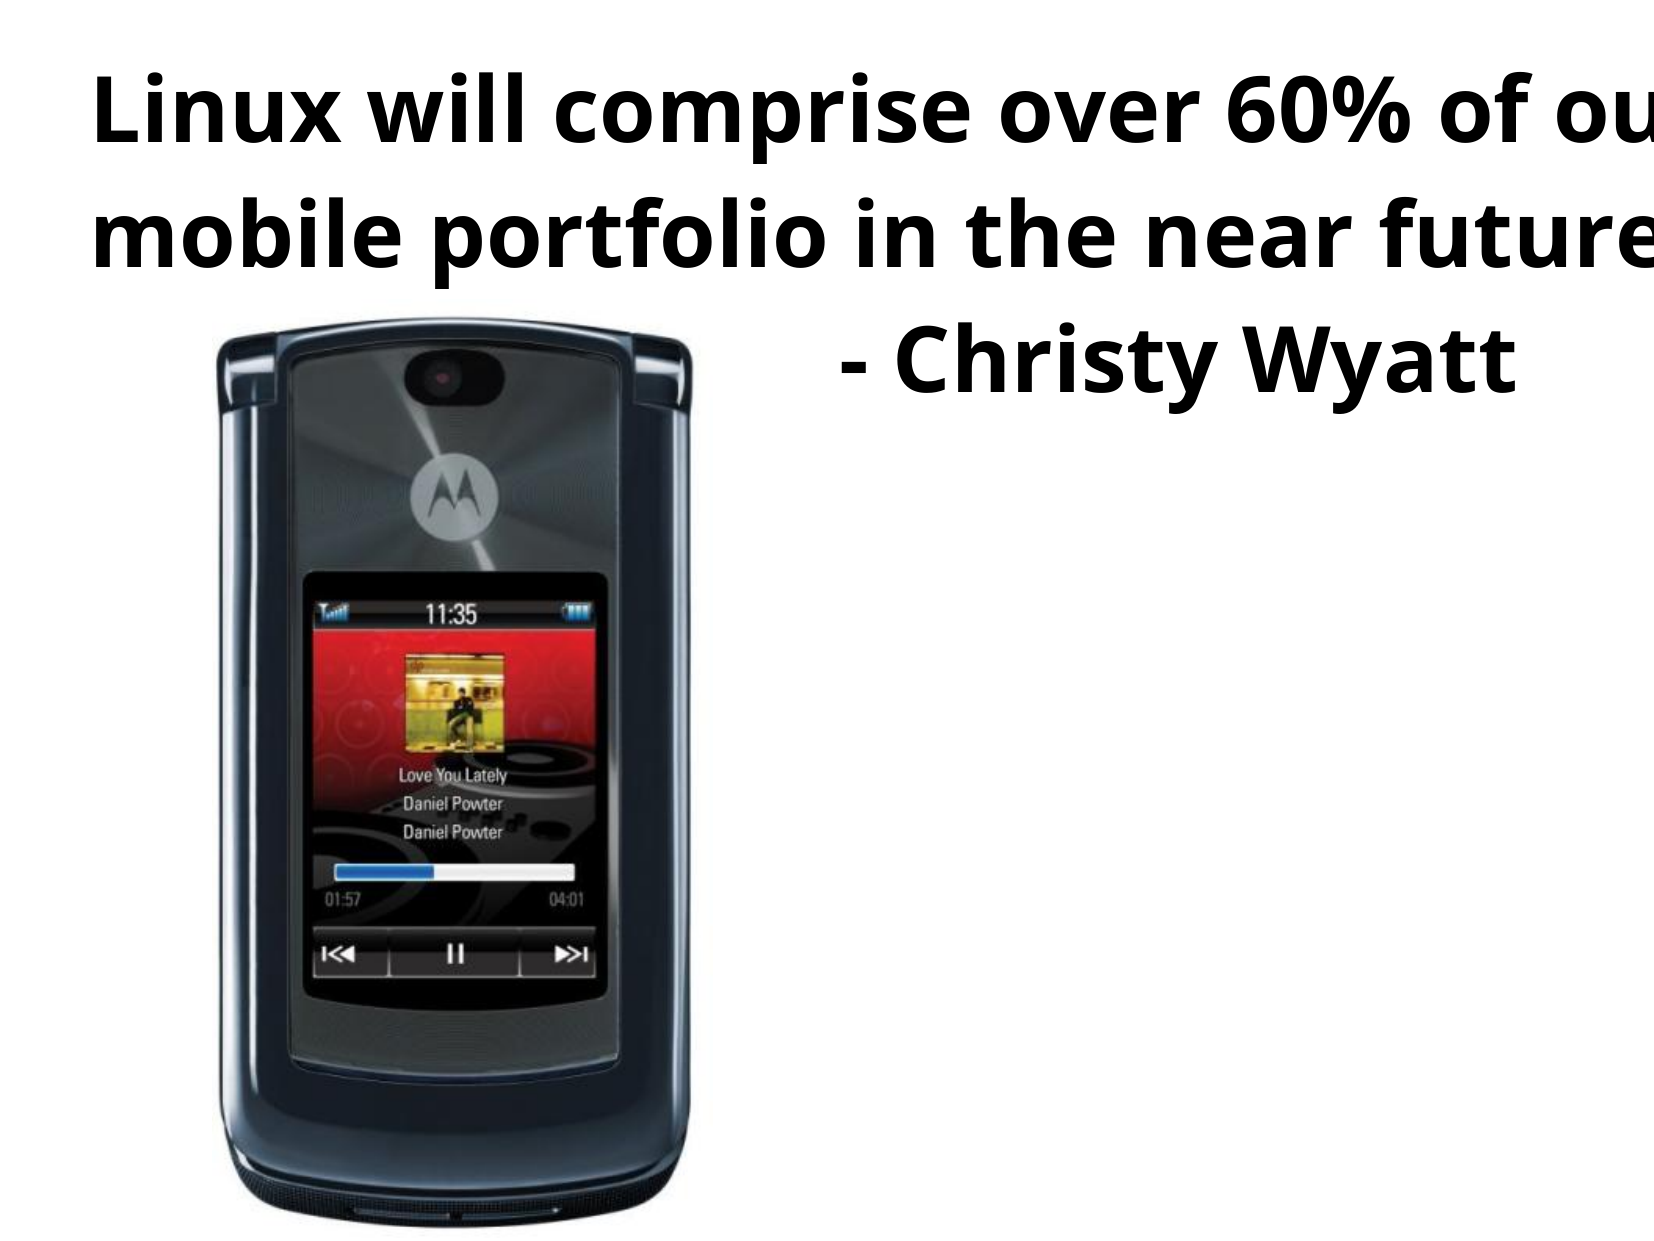

Linux will comprise over 60% of our
mobile portfolio in the near future.
										- Christy Wyatt